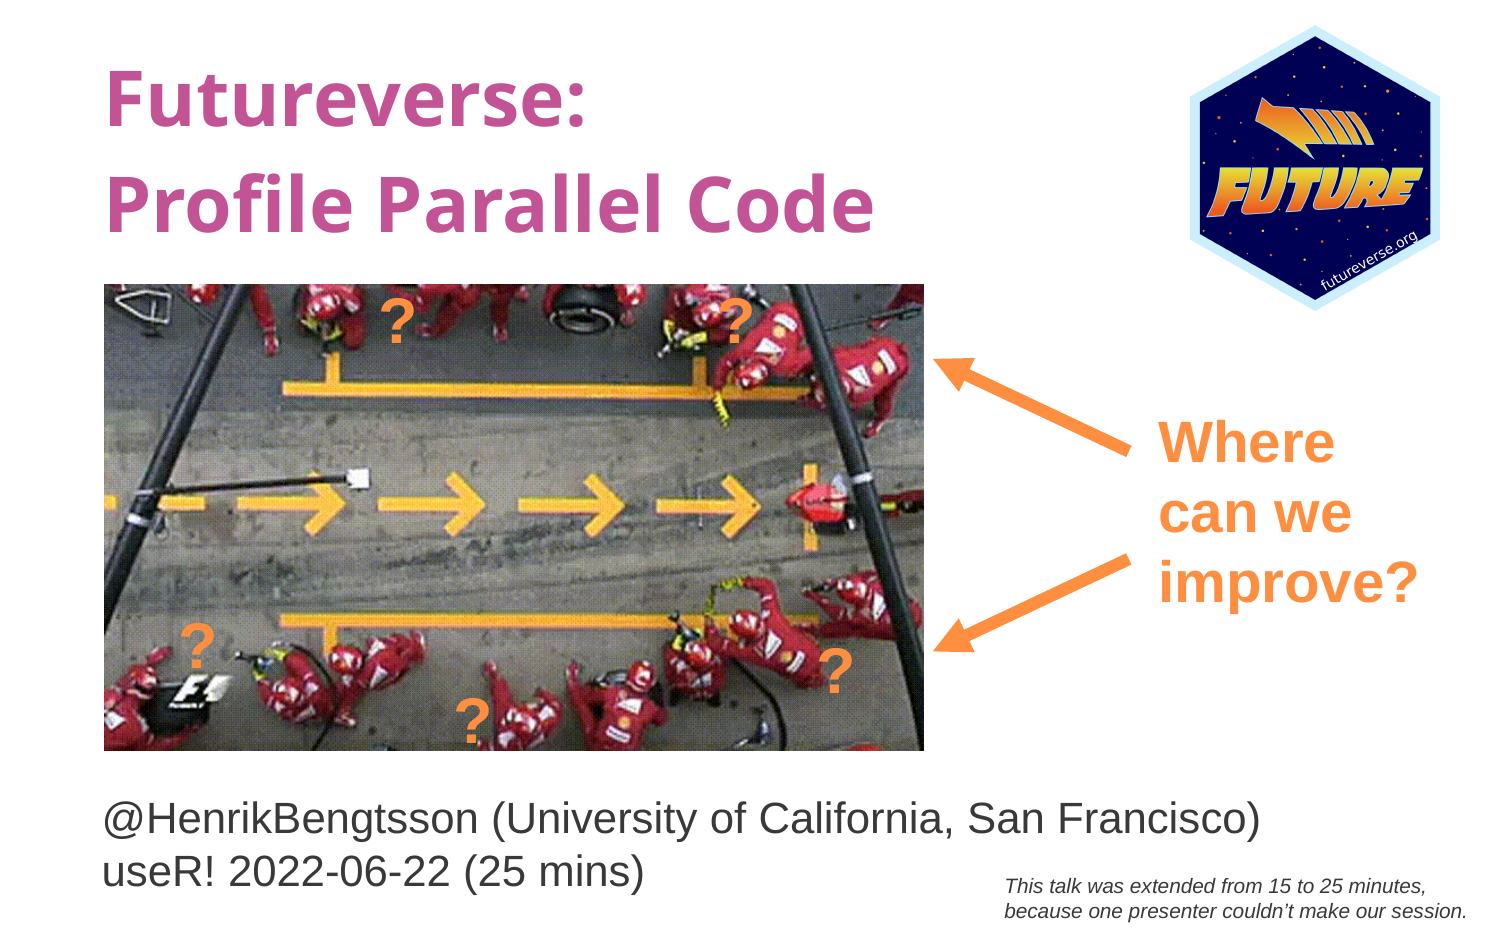

# Futureverse: Profile Parallel Code
?
?
?
?
?
Where
can we improve?
@HenrikBengtsson (University of California, San Francisco)
useR! 2022-06-22 (25 mins)
This talk was extended from 15 to 25 minutes, because one presenter couldn’t make our session.